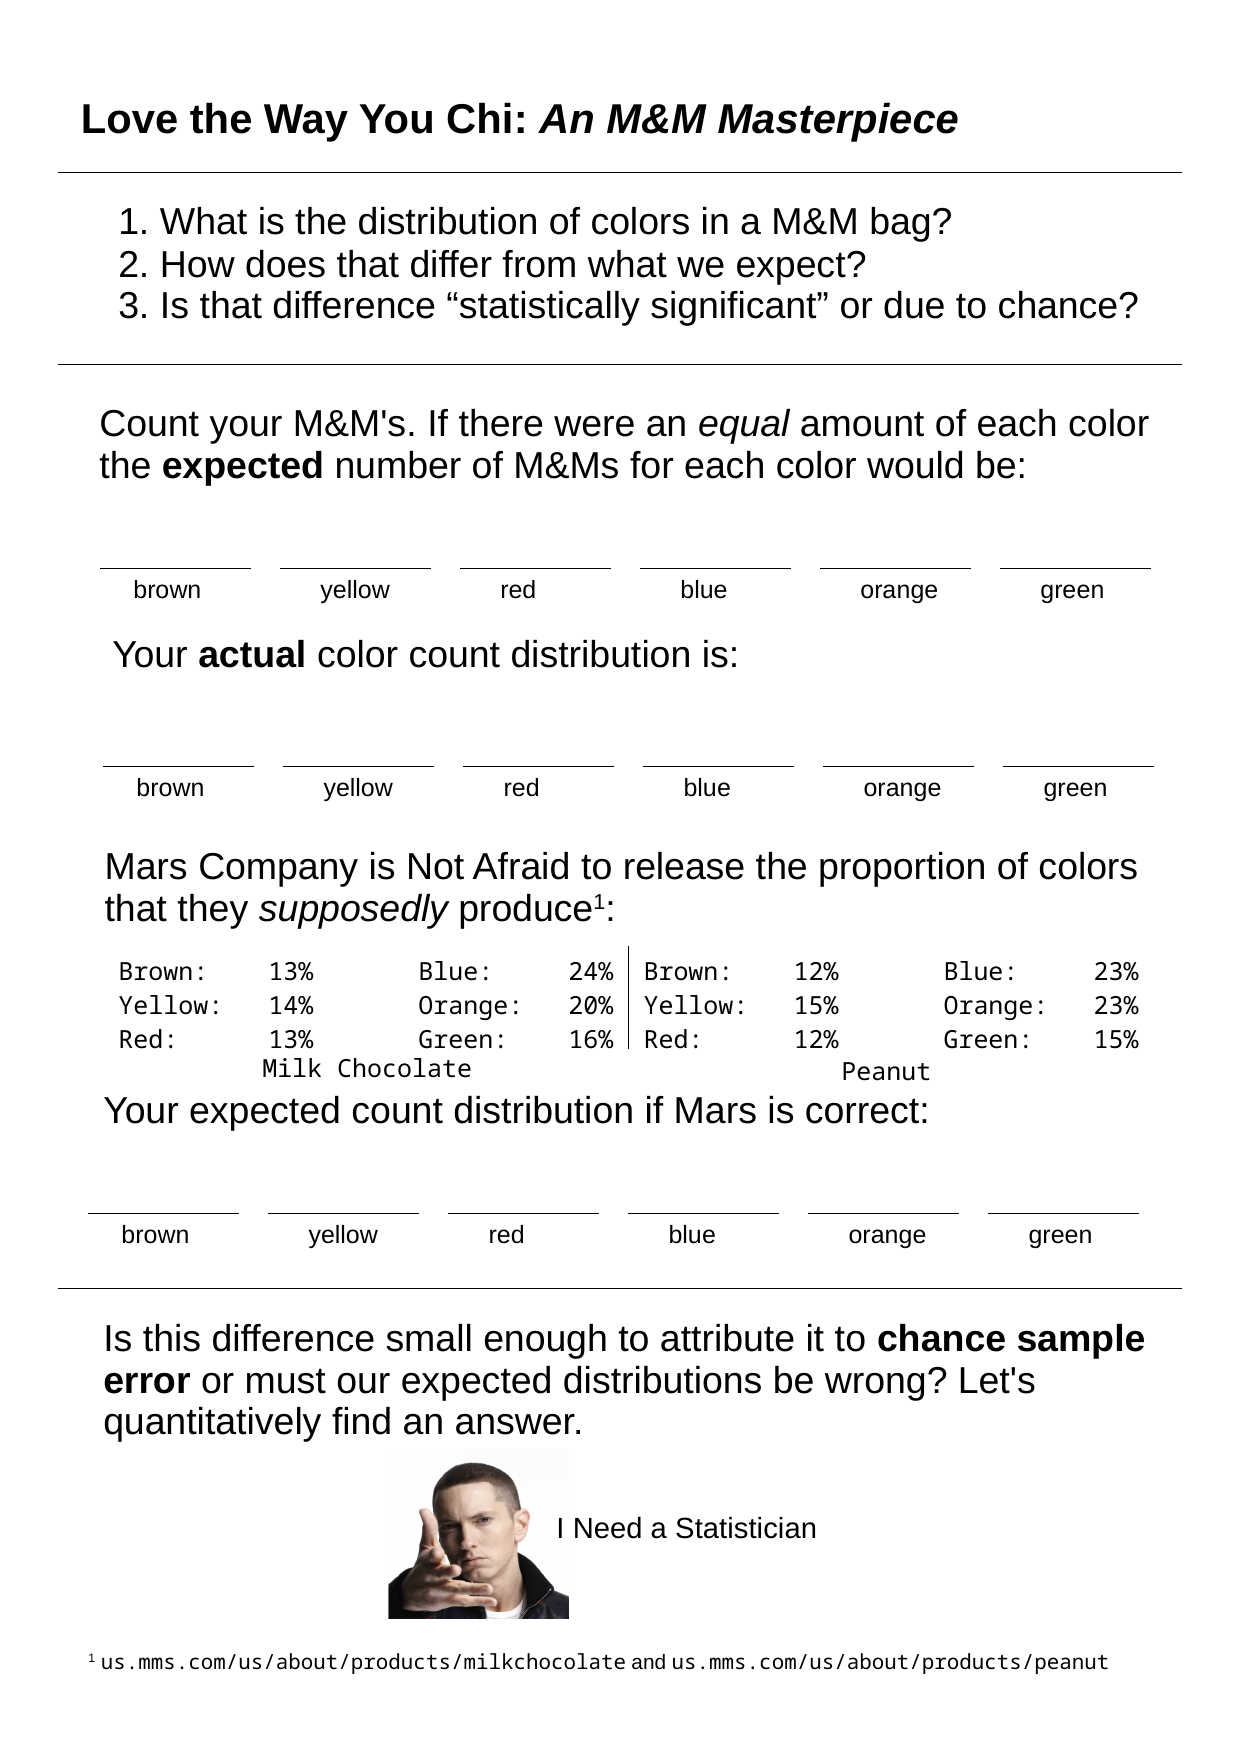

Love the Way You Chi: An M&M Masterpiece
1. What is the distribution of colors in a M&M bag?
2. How does that differ from what we expect?
3. Is that difference “statistically significant” or due to chance?
Count your M&M's. If there were an equal amount of each color
the expected number of M&Ms for each color would be:
brown
yellow
red
blue
orange
green
Your actual color count distribution is:
brown
yellow
red
blue
orange
green
Mars Company is Not Afraid to release the proportion of colors
that they supposedly produce1:
Brown:	13%		Blue:	24%
Yellow:	14%		Orange:	20%
Red:		13%		Green:	16%
Brown:	12%		Blue:	23%
Yellow:	15%		Orange:	23%
Red:		12%		Green:	15%
Milk Chocolate
Peanut
Your expected count distribution if Mars is correct:
brown
yellow
red
blue
orange
green
Is this difference small enough to attribute it to chance sample error or must our expected distributions be wrong? Let's quantitatively find an answer.
I Need a Statistician
1 us.mms.com/us/about/products/milkchocolate and us.mms.com/us/about/products/peanut